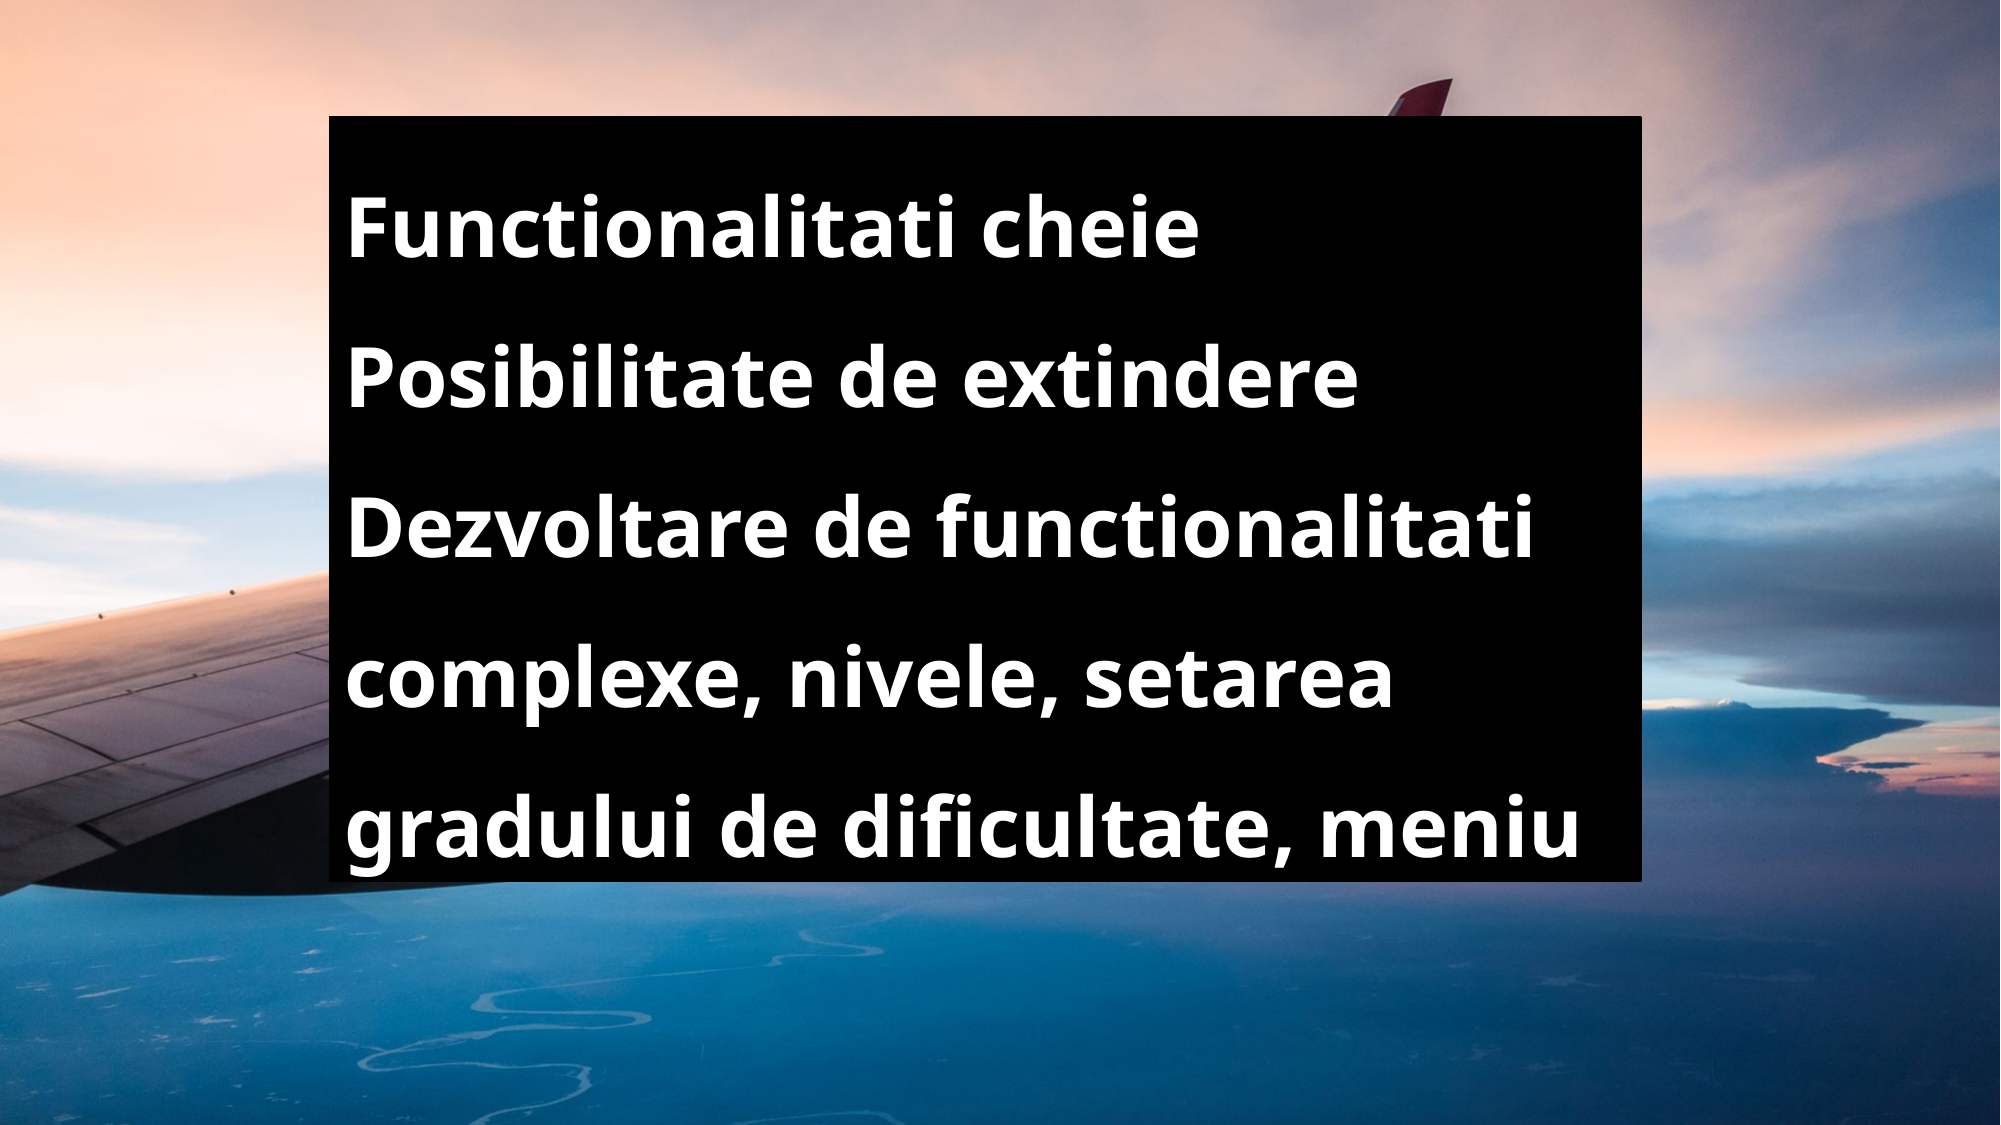

Functionalitati cheie
Posibilitate de extindere
Dezvoltare de functionalitati complexe, nivele, setarea gradului de dificultate, meniu